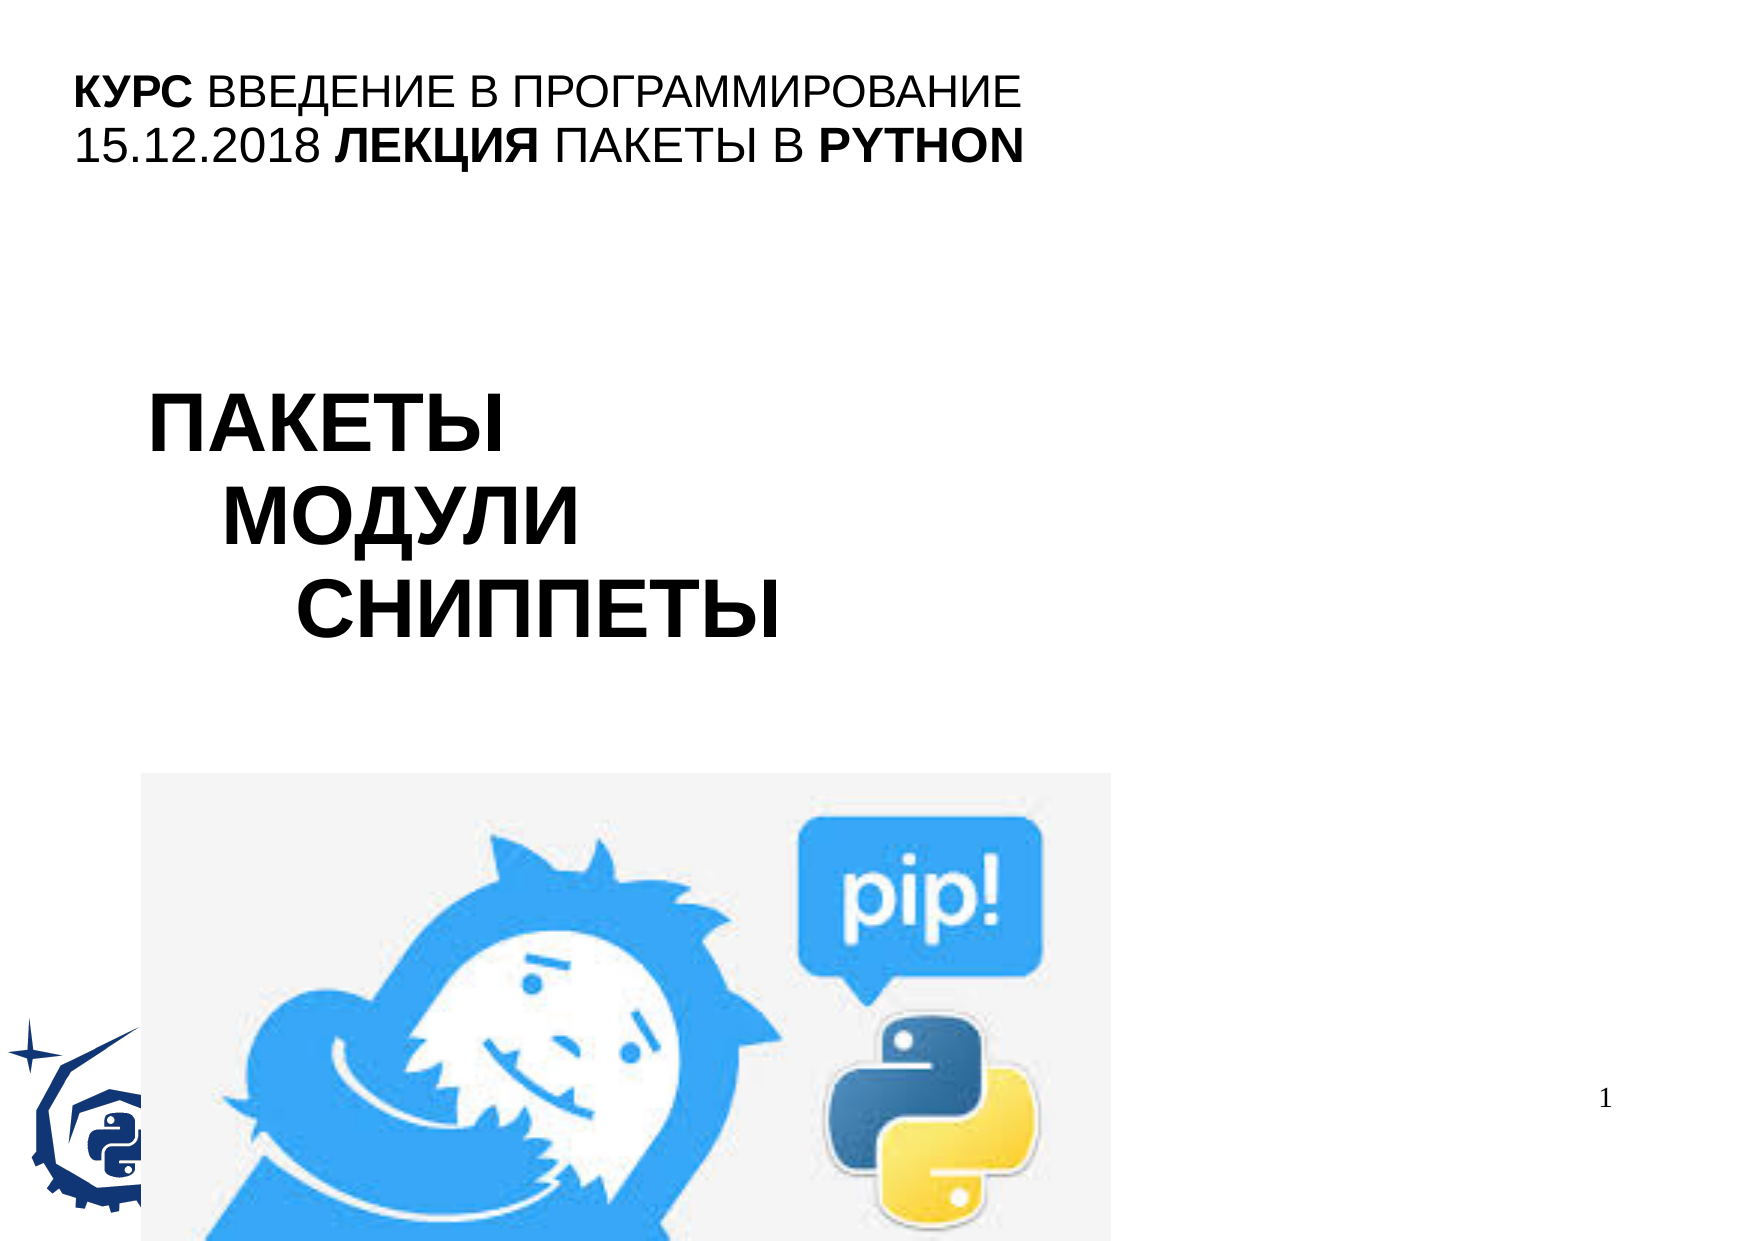

КУРС ВВЕДЕНИЕ В ПРОГРАММИРОВАНИЕ
15.12.2018 ЛЕКЦИЯ ПАКЕТЫ В PYTHON
	ПАКЕТЫ
		МОДУЛИ
			СНИППЕТЫ
1